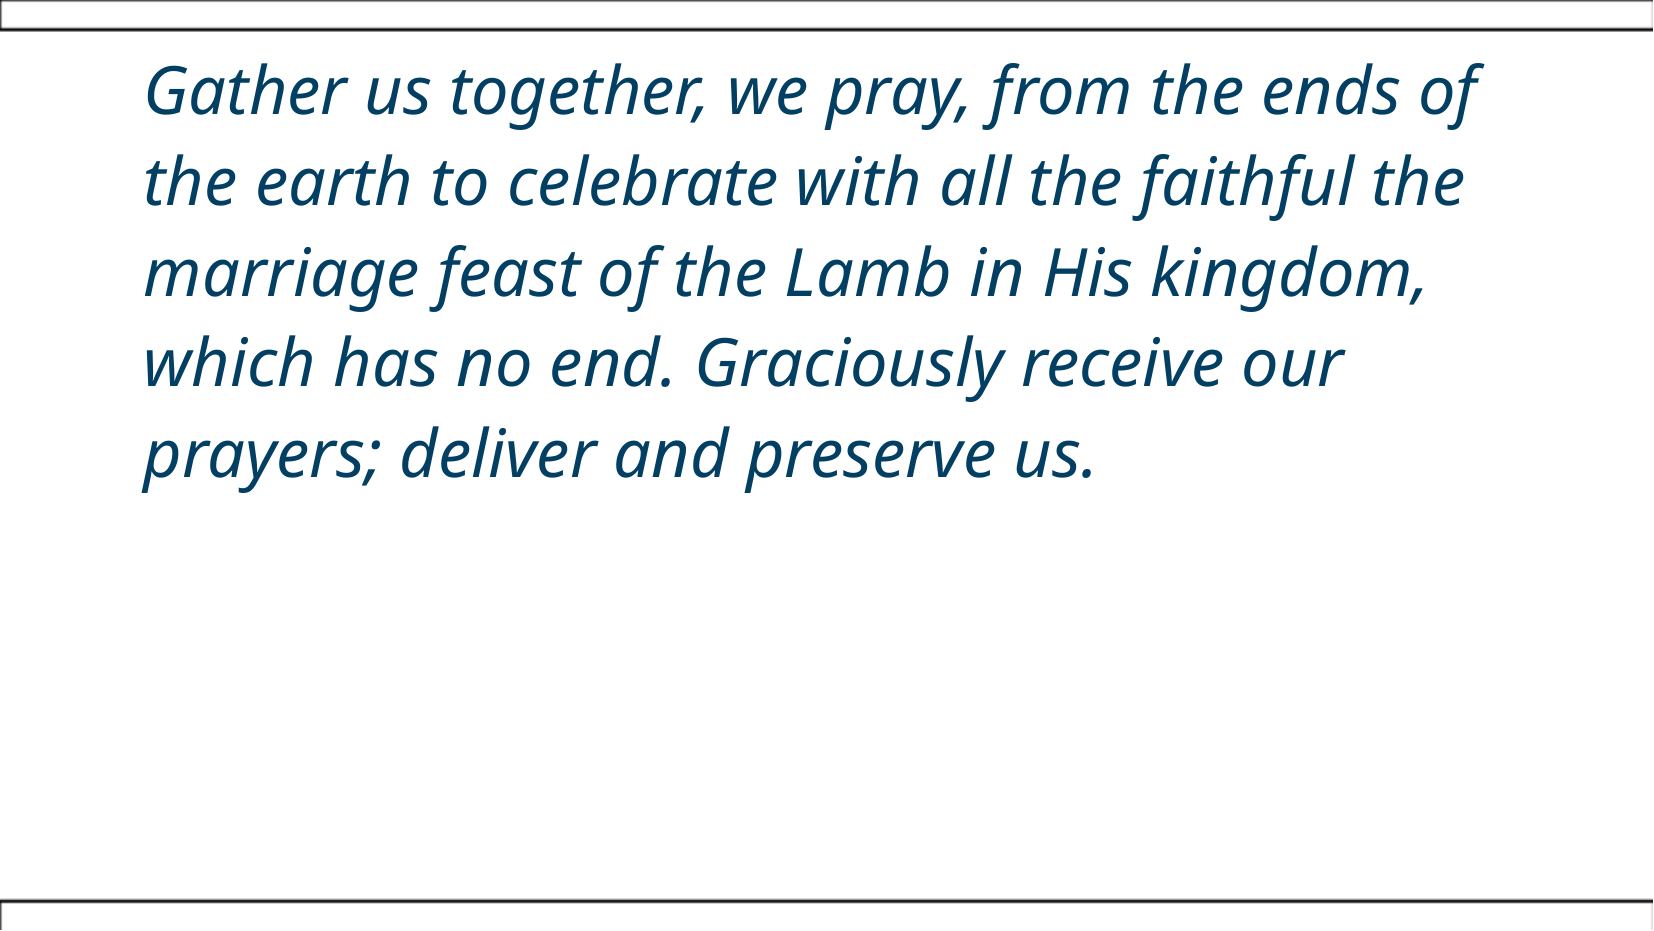

Gather us together, we pray, from the ends of
 the earth to celebrate with all the faithful the
 marriage feast of the Lamb in His kingdom,
 which has no end. Graciously receive our
 prayers; deliver and preserve us.